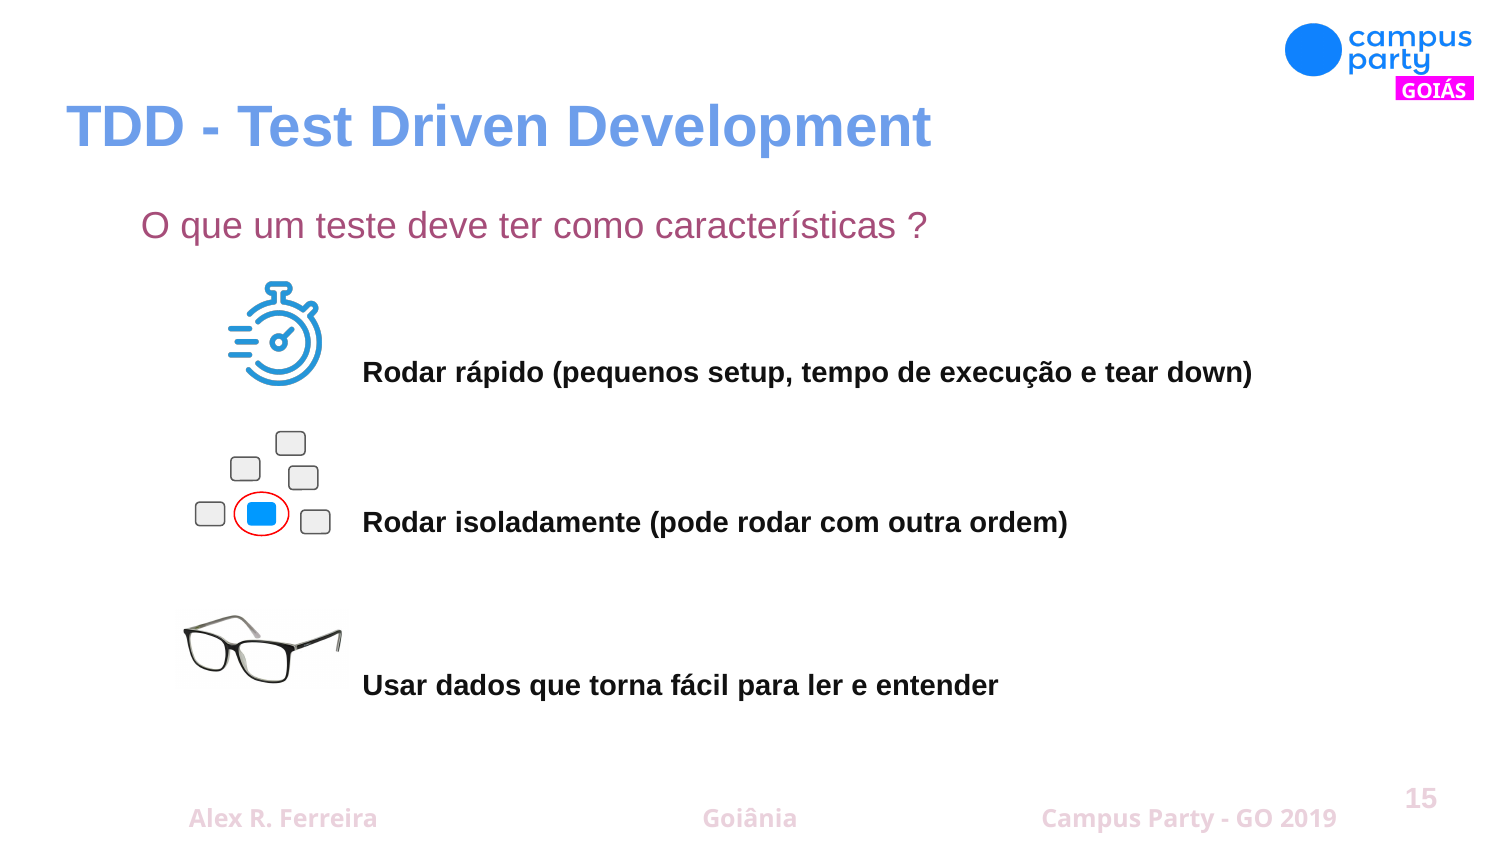

# TDD - Test Driven Development
O que um teste deve ter como características ?
Rodar rápido (pequenos setup, tempo de execução e tear down)
Rodar isoladamente (pode rodar com outra ordem)
Usar dados que torna fácil para ler e entender